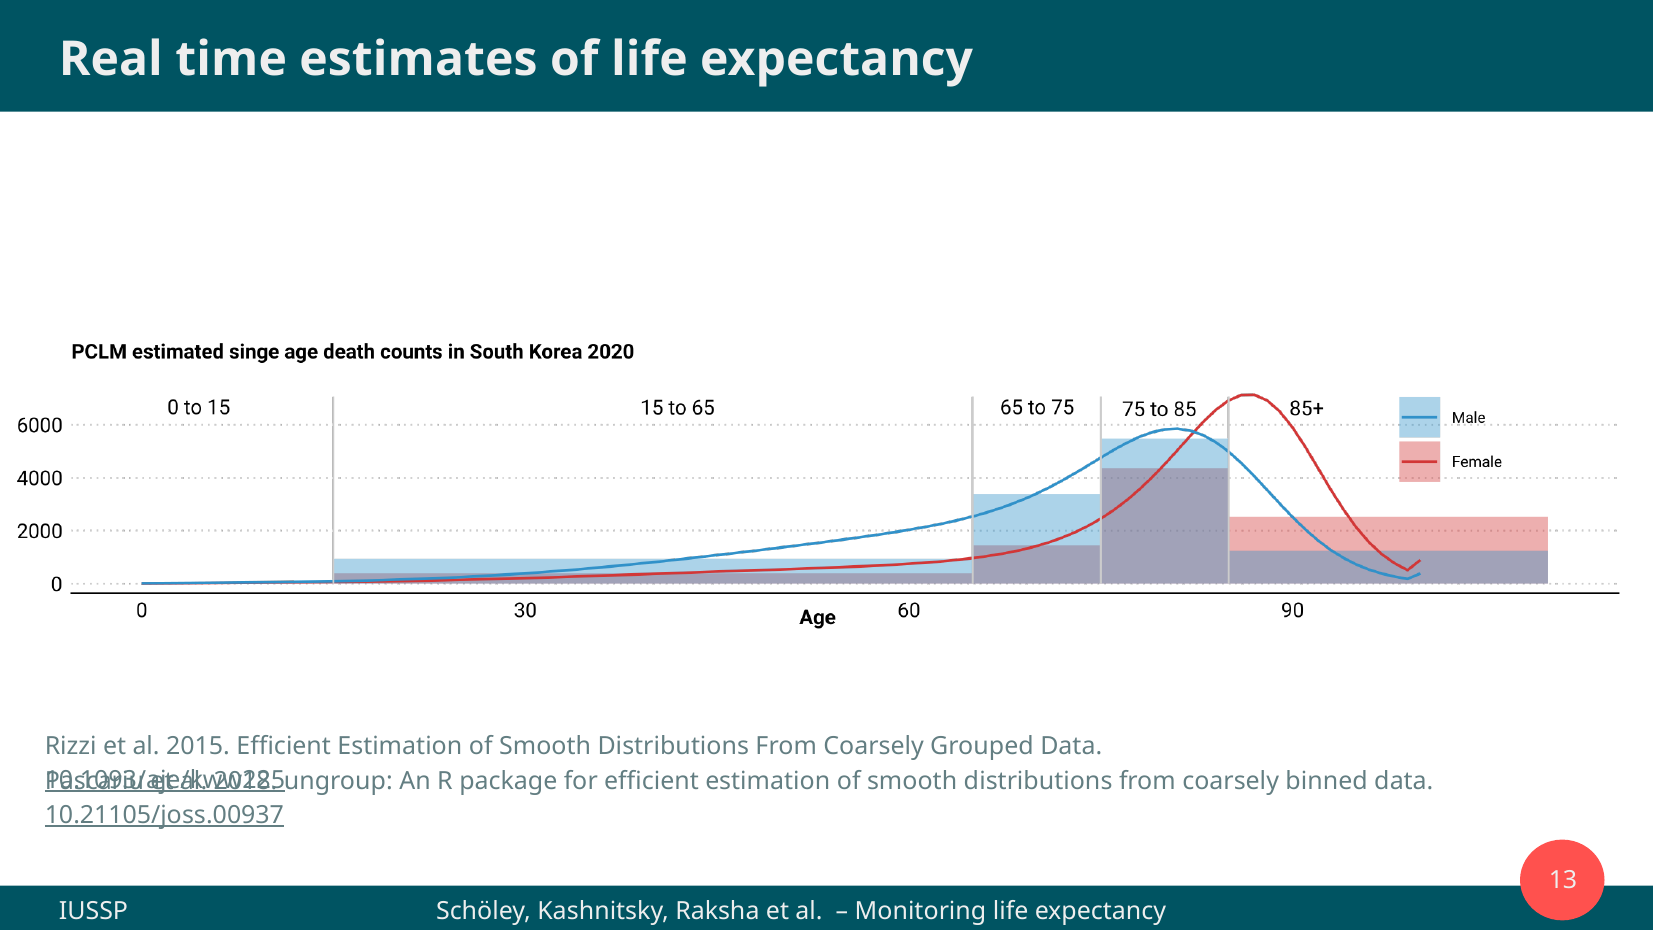

# Real time estimates of life expectancy
Rizzi et al. 2015. Efficient Estimation of Smooth Distributions From Coarsely Grouped Data. 10.1093/aje/kww225
Pascariu et al. 2018. ungroup: An R package for efficient estimation of smooth distributions from coarsely binned data. 10.21105/joss.00937
13
IUSSP
Schöley, Kashnitsky, Raksha et al. – Monitoring life expectancy